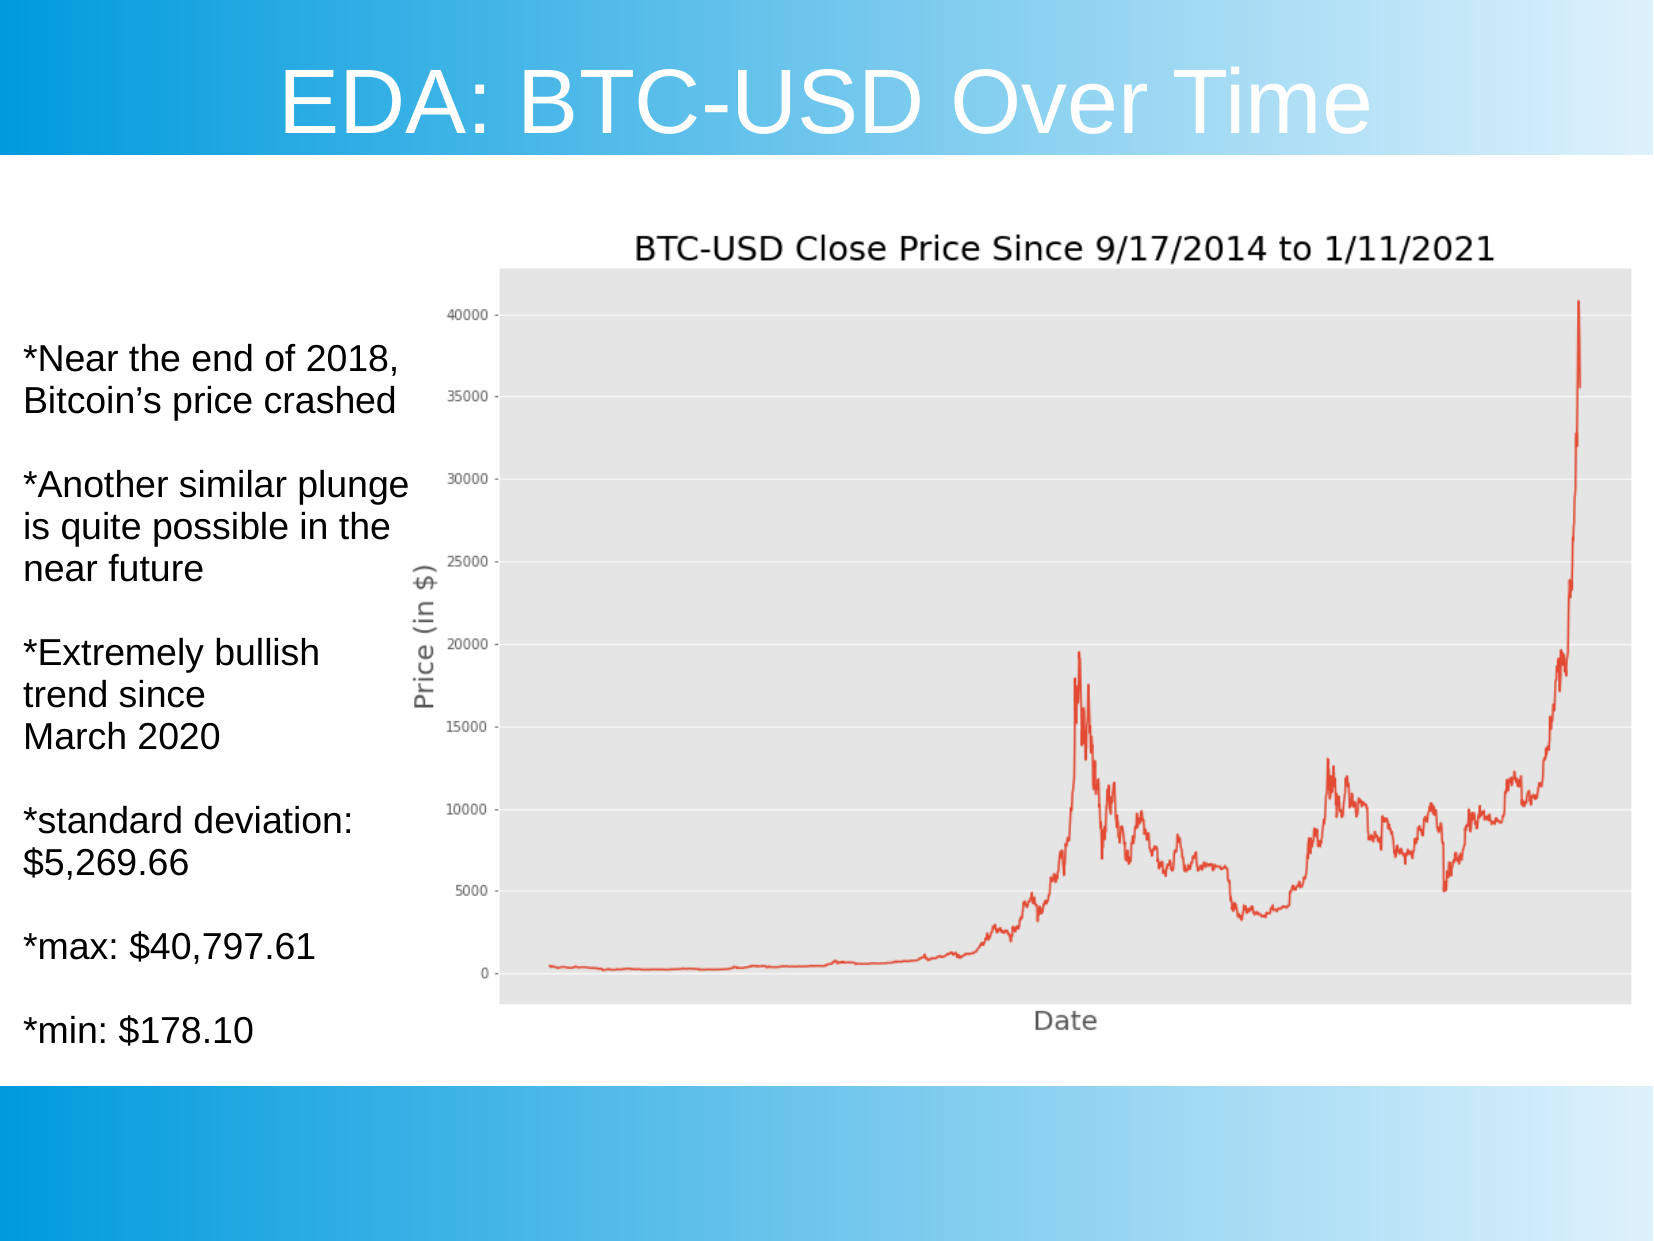

# EDA: BTC-USD Over Time
*Near the end of 2018,
Bitcoin’s price crashed
*Another similar plunge
is quite possible in the
near future
*Extremely bullish
trend since
March 2020
*standard deviation:
$5,269.66
*max: $40,797.61
*min: $178.10